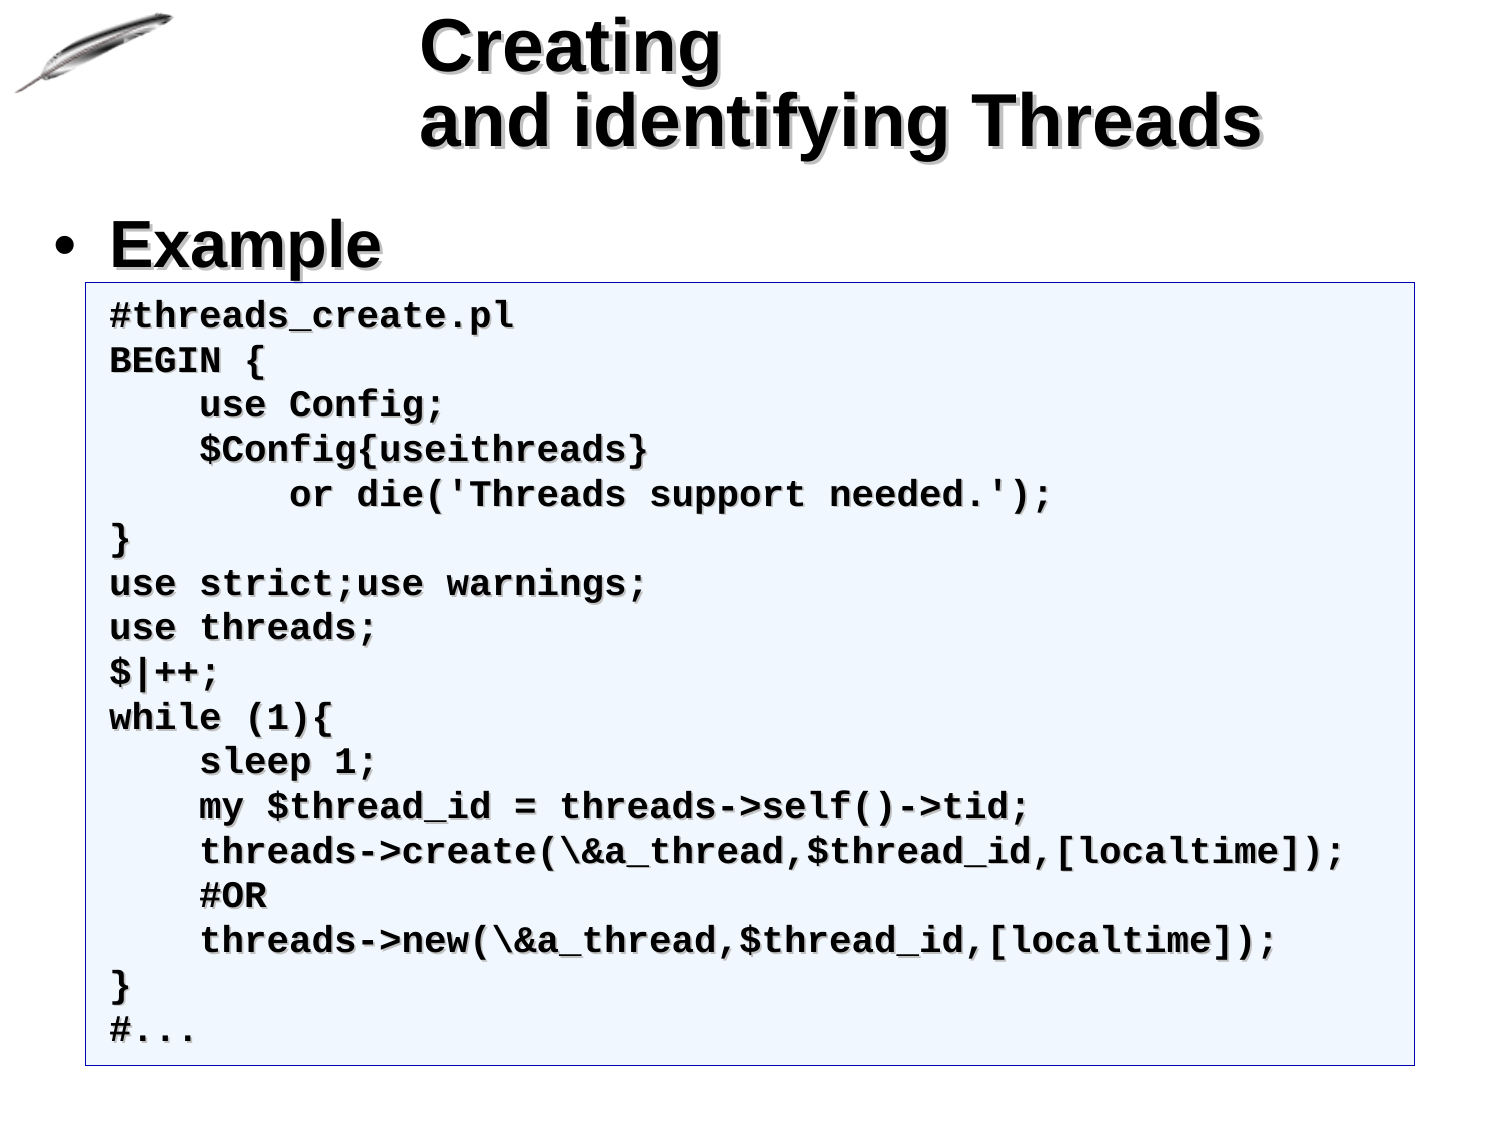

# Creating and identifying Threads
Example
#threads_create.pl
BEGIN {
 use Config;
 $Config{useithreads}
 or die('Threads support needed.');
}
use strict;use warnings;
use threads;
$|++;
while (1){
 sleep 1;
 my $thread_id = threads->self()->tid;
 threads->create(\&a_thread,$thread_id,[localtime]);
 #OR
 threads->new(\&a_thread,$thread_id,[localtime]);
}
#...